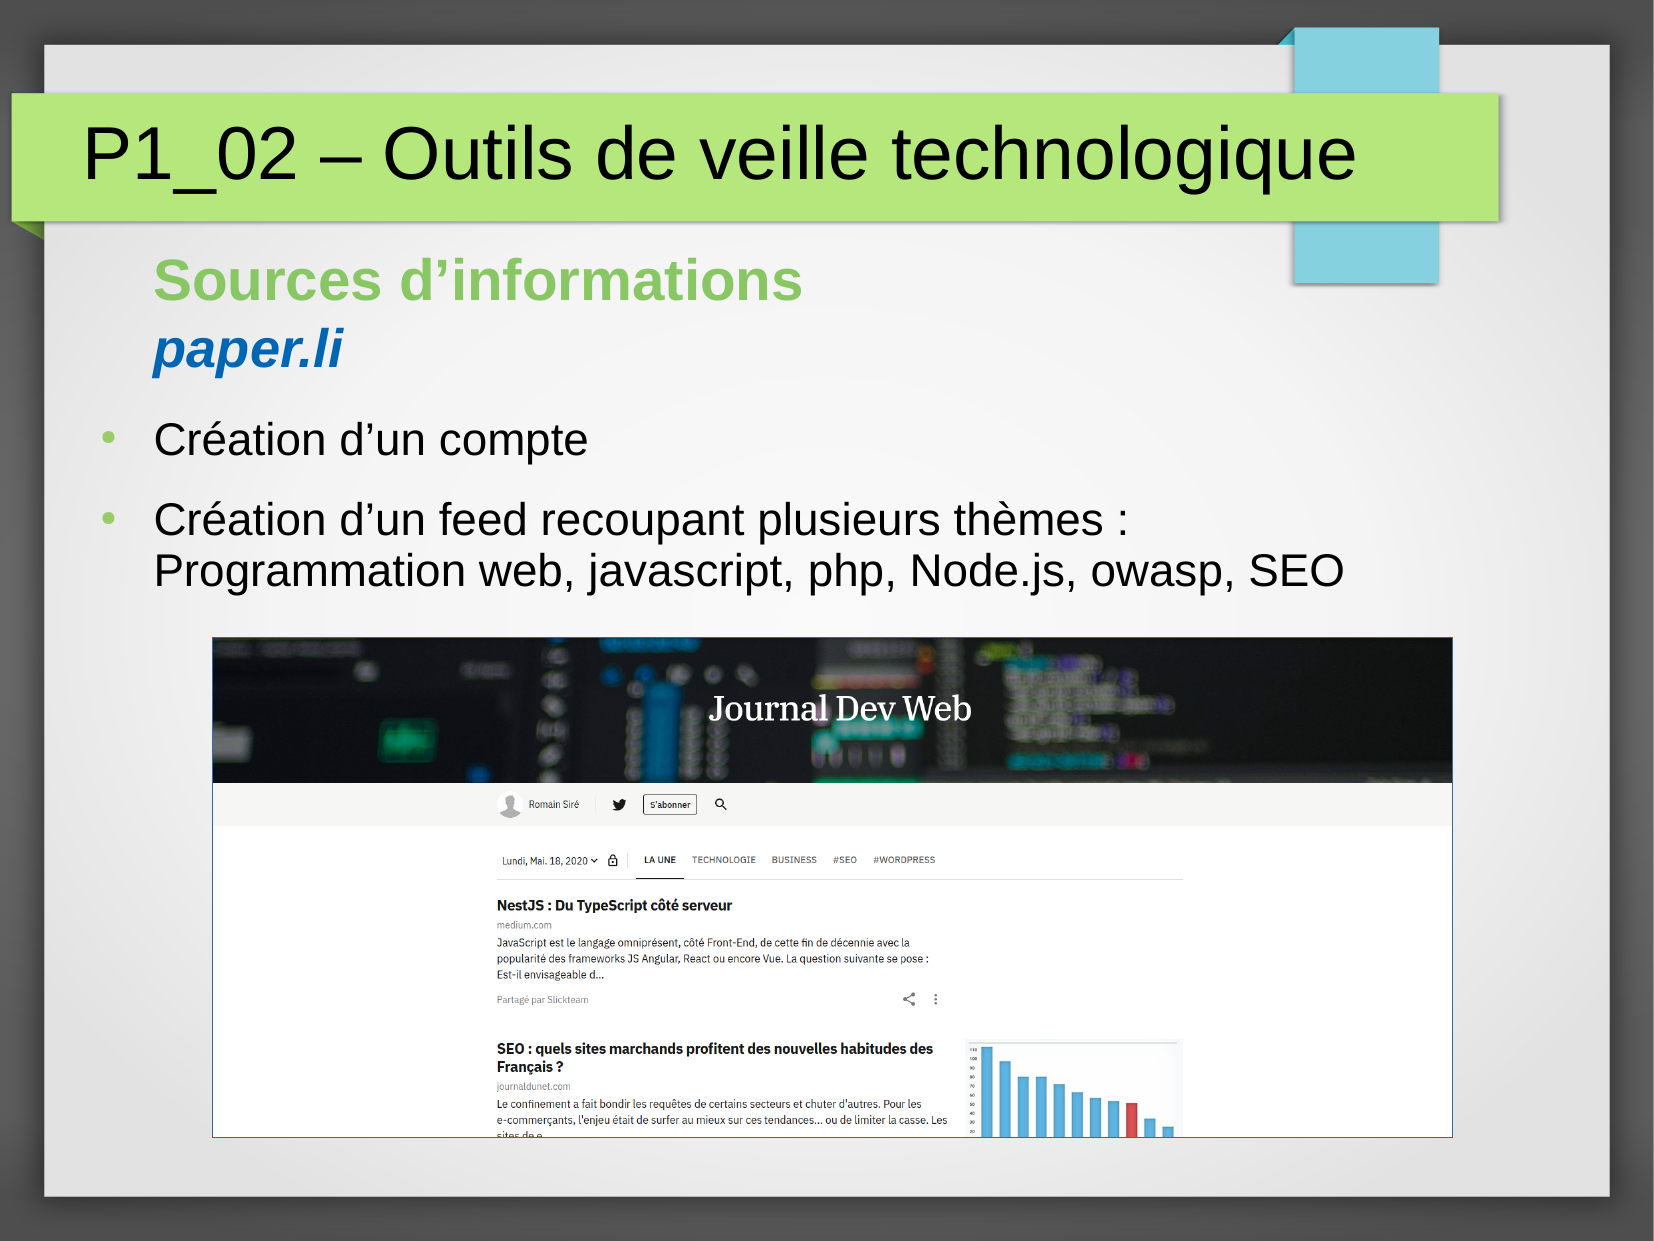

# P1_02 – Outils de veille technologique
Sources d’informations
paper.li
Création d’un compte
Création d’un feed recoupant plusieurs thèmes : Programmation web, javascript, php, Node.js, owasp, SEO